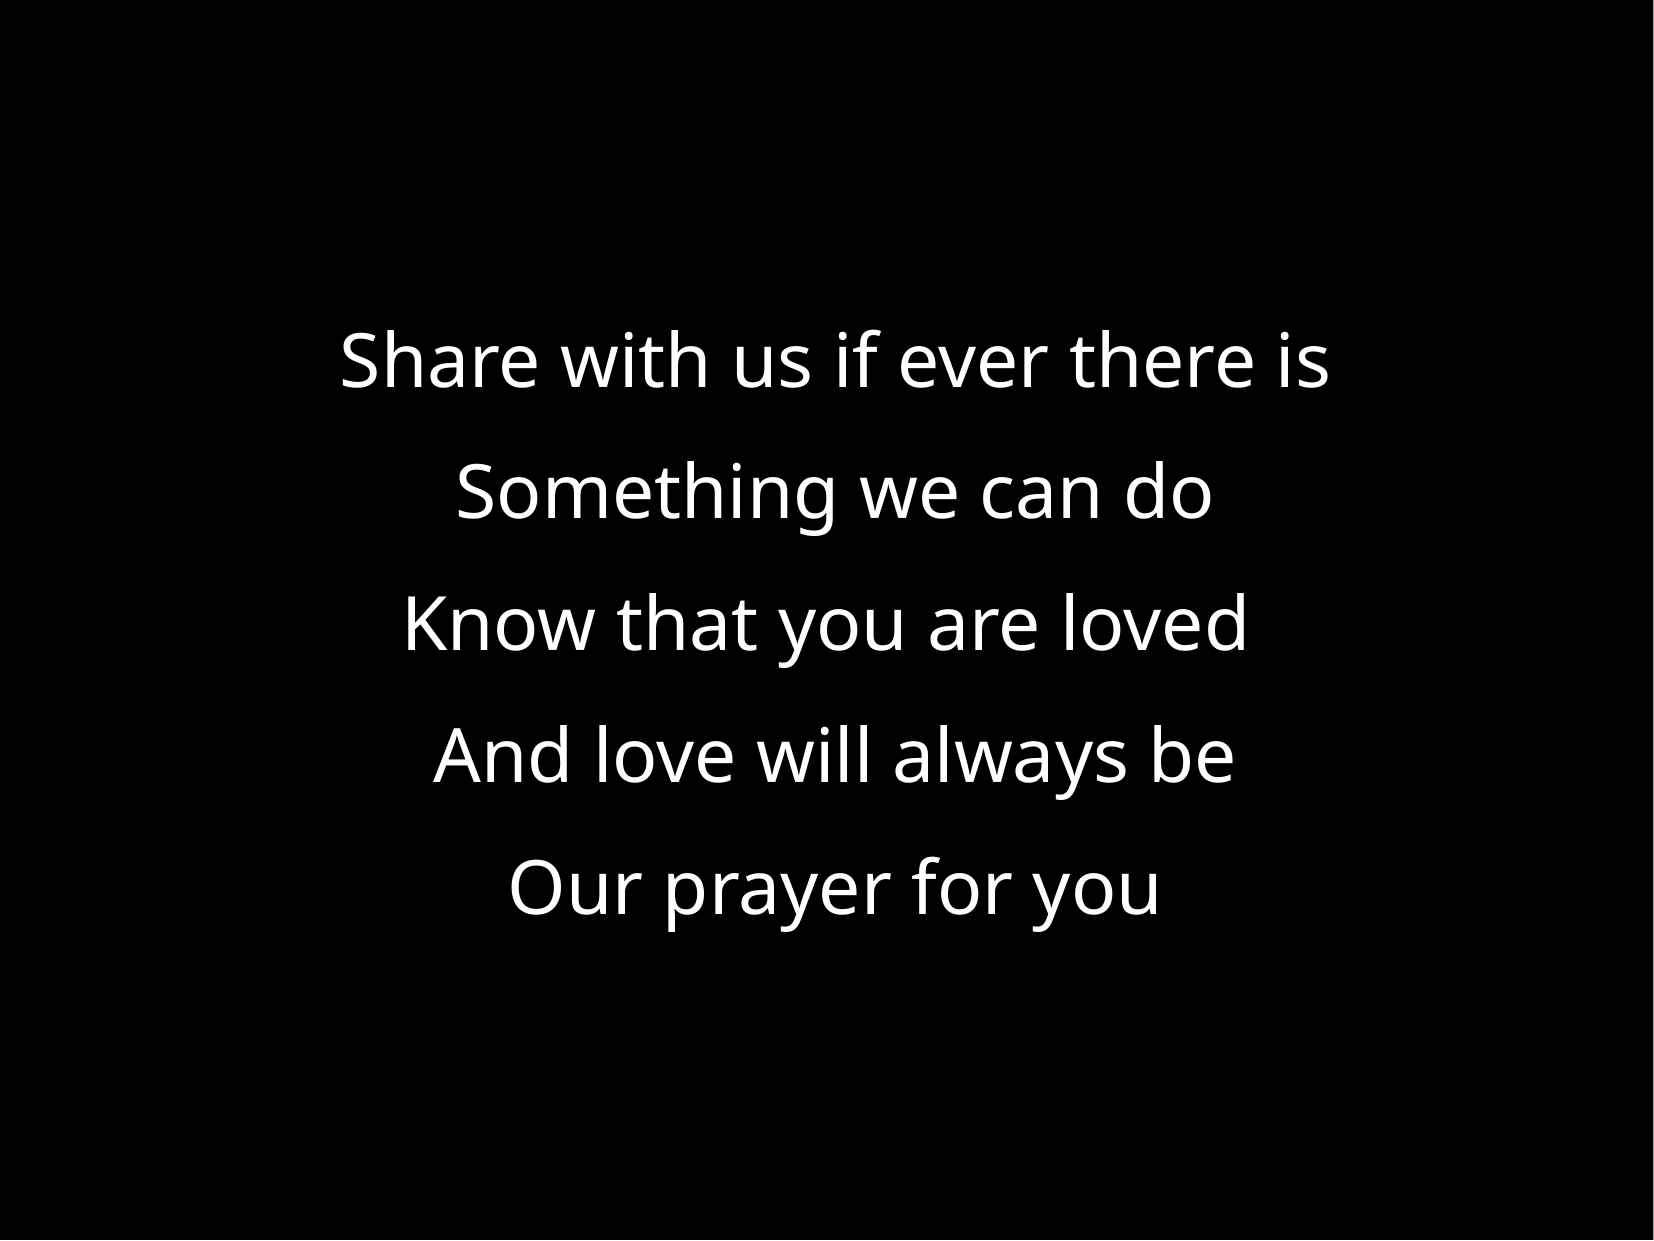

#
Share with us if ever there is
Something we can do
Know that you are loved
And love will always be
Our prayer for you